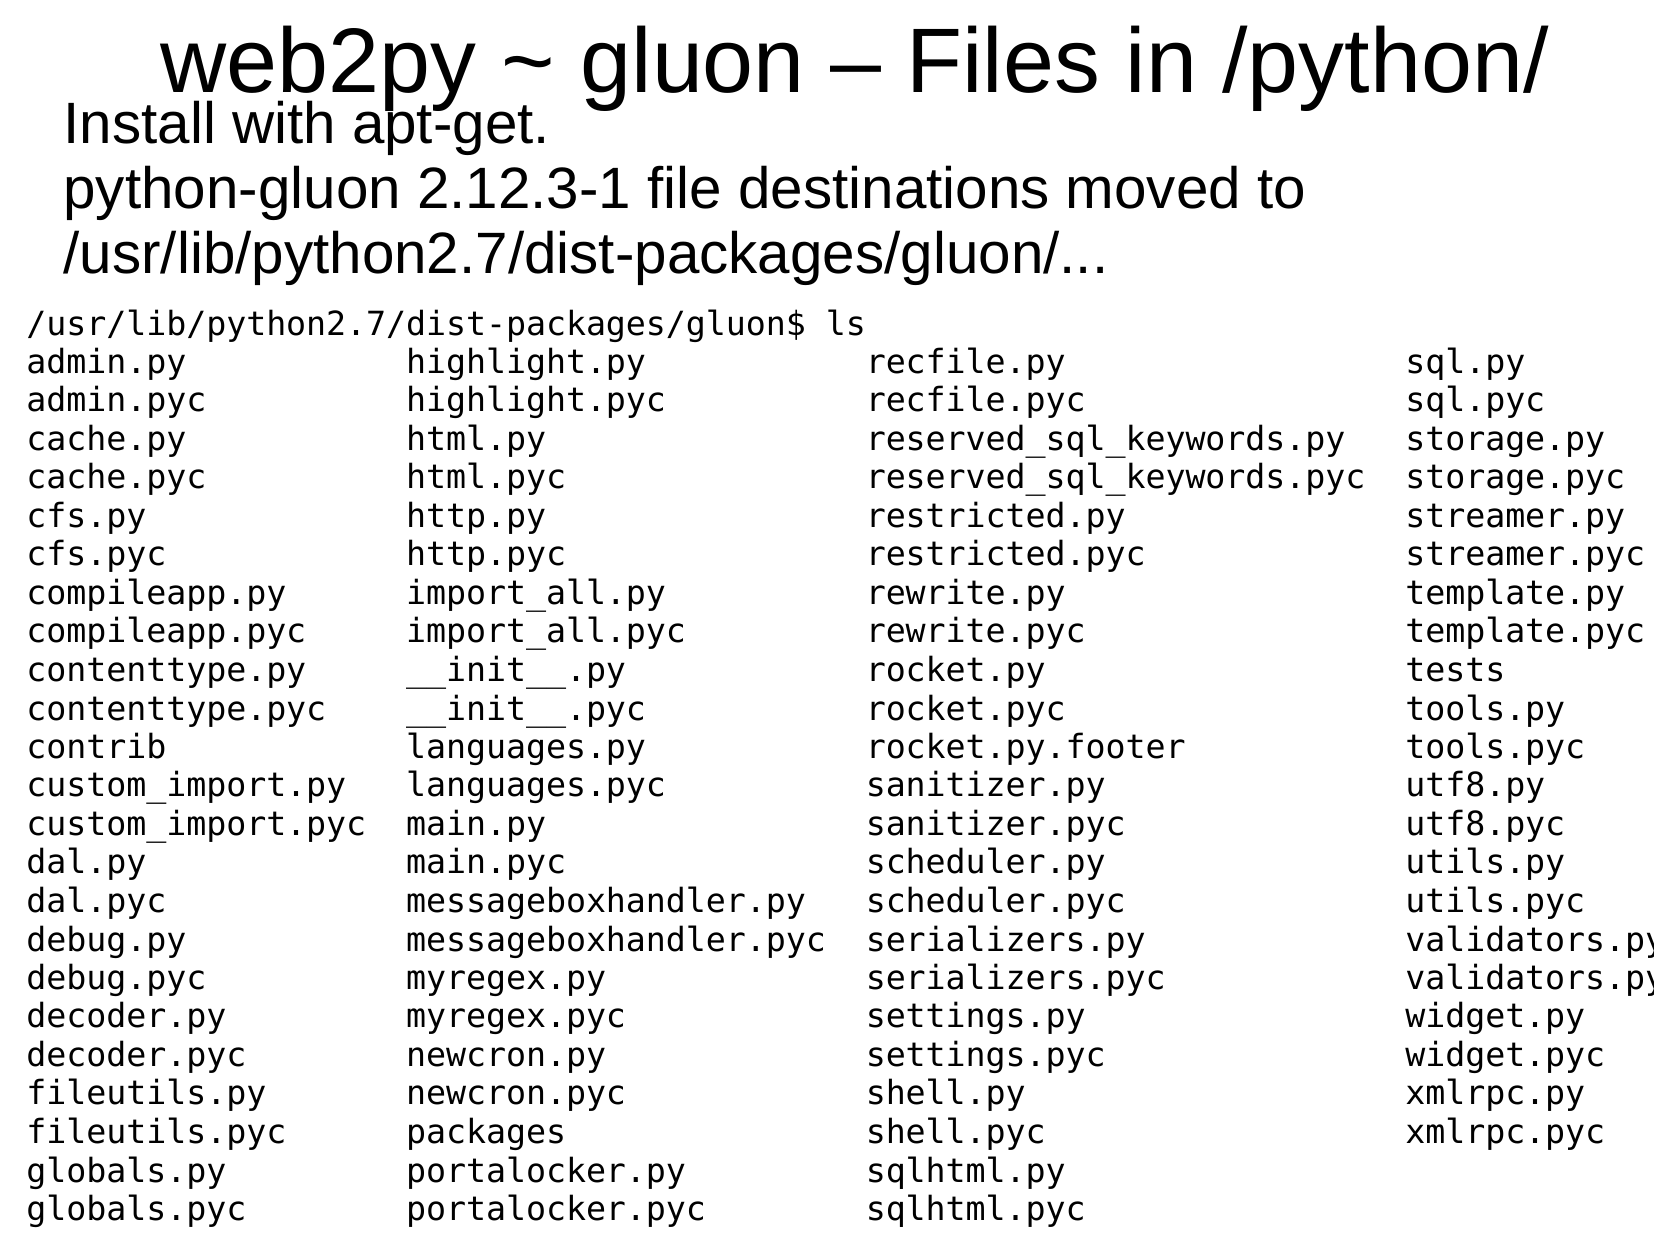

# web2py ~ gluon – Files in /python/
Install with apt-get.
python-gluon 2.12.3-1 file destinations moved to
/usr/lib/python2.7/dist-packages/gluon/...
/usr/lib/python2.7/dist-packages/gluon$ ls
admin.py highlight.py recfile.py sql.py
admin.pyc highlight.pyc recfile.pyc sql.pyc
cache.py html.py reserved_sql_keywords.py storage.py
cache.pyc html.pyc reserved_sql_keywords.pyc storage.pyc
cfs.py http.py restricted.py streamer.py
cfs.pyc http.pyc restricted.pyc streamer.pyc
compileapp.py import_all.py rewrite.py template.py
compileapp.pyc import_all.pyc rewrite.pyc template.pyc
contenttype.py __init__.py rocket.py tests
contenttype.pyc __init__.pyc rocket.pyc tools.py
contrib languages.py rocket.py.footer tools.pyc
custom_import.py languages.pyc sanitizer.py utf8.py
custom_import.pyc main.py sanitizer.pyc utf8.pyc
dal.py main.pyc scheduler.py utils.py
dal.pyc messageboxhandler.py scheduler.pyc utils.pyc
debug.py messageboxhandler.pyc serializers.py validators.py
debug.pyc myregex.py serializers.pyc validators.pyc
decoder.py myregex.pyc settings.py widget.py
decoder.pyc newcron.py settings.pyc widget.pyc
fileutils.py newcron.pyc shell.py xmlrpc.py
fileutils.pyc packages shell.pyc xmlrpc.pyc
globals.py portalocker.py sqlhtml.py
globals.pyc portalocker.pyc sqlhtml.pyc